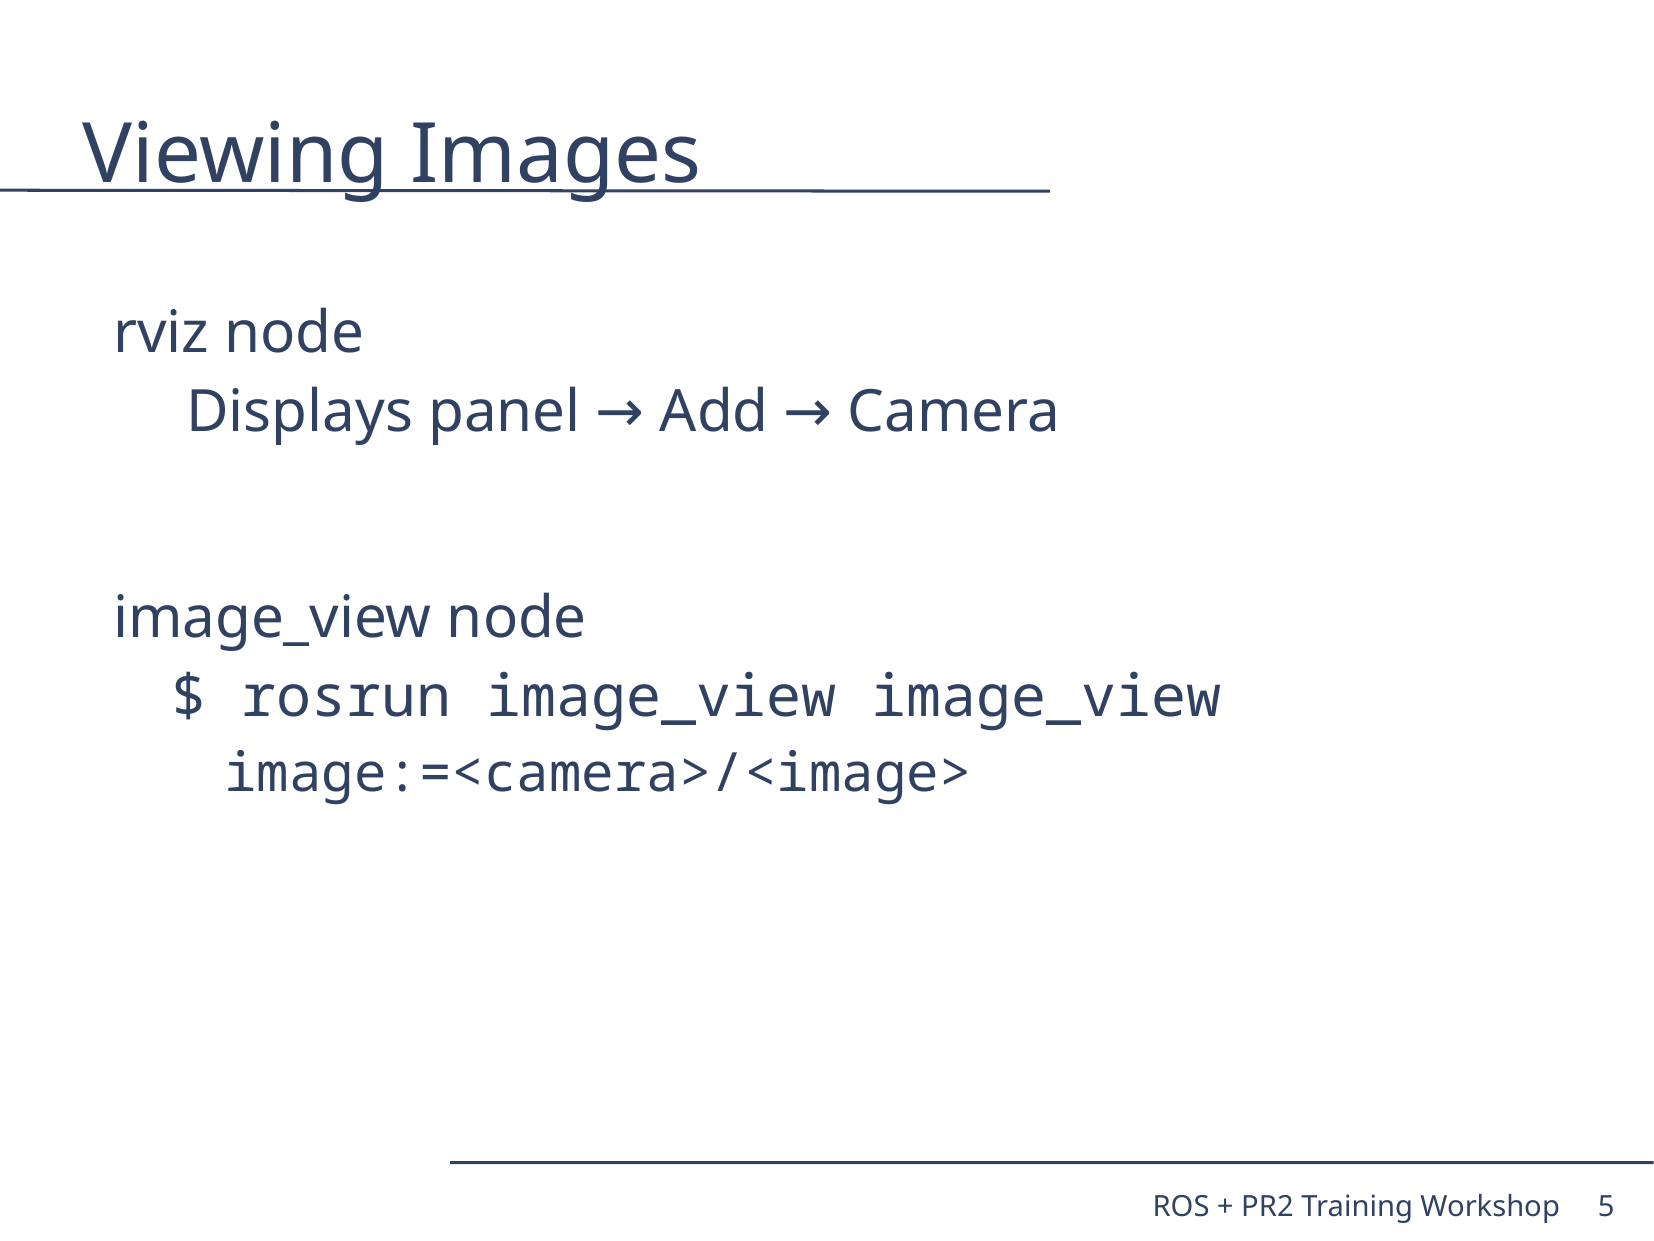

Viewing Images
# rviz node
 Displays panel → Add → Camera
 image_view node
$ rosrun image_view image_view image:=<camera>/<image>
 www.ros.org/wiki/rviz/DisplayTypes/Camera, www.ros.org/wiki/image_view